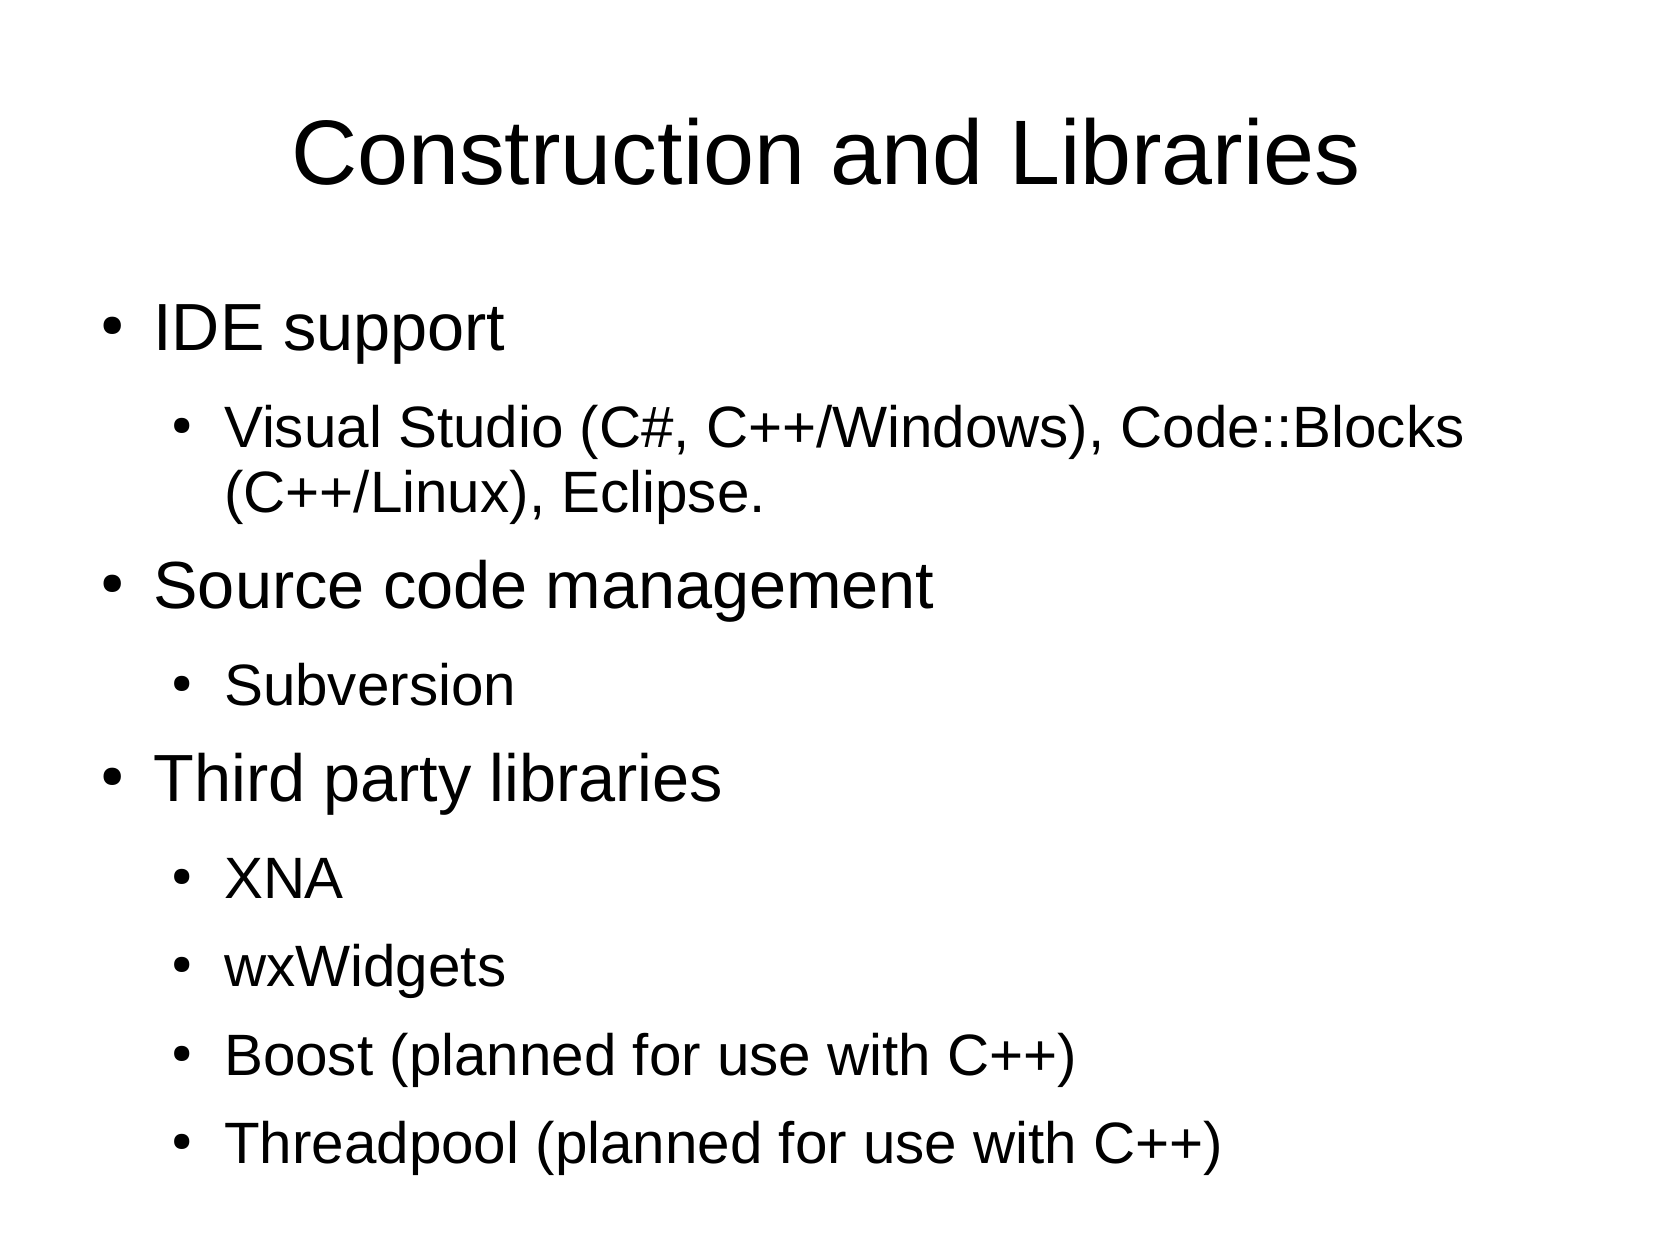

# Construction and Libraries
IDE support
Visual Studio (C#, C++/Windows), Code::Blocks (C++/Linux), Eclipse.
Source code management
Subversion
Third party libraries
XNA
wxWidgets
Boost (planned for use with C++)
Threadpool (planned for use with C++)